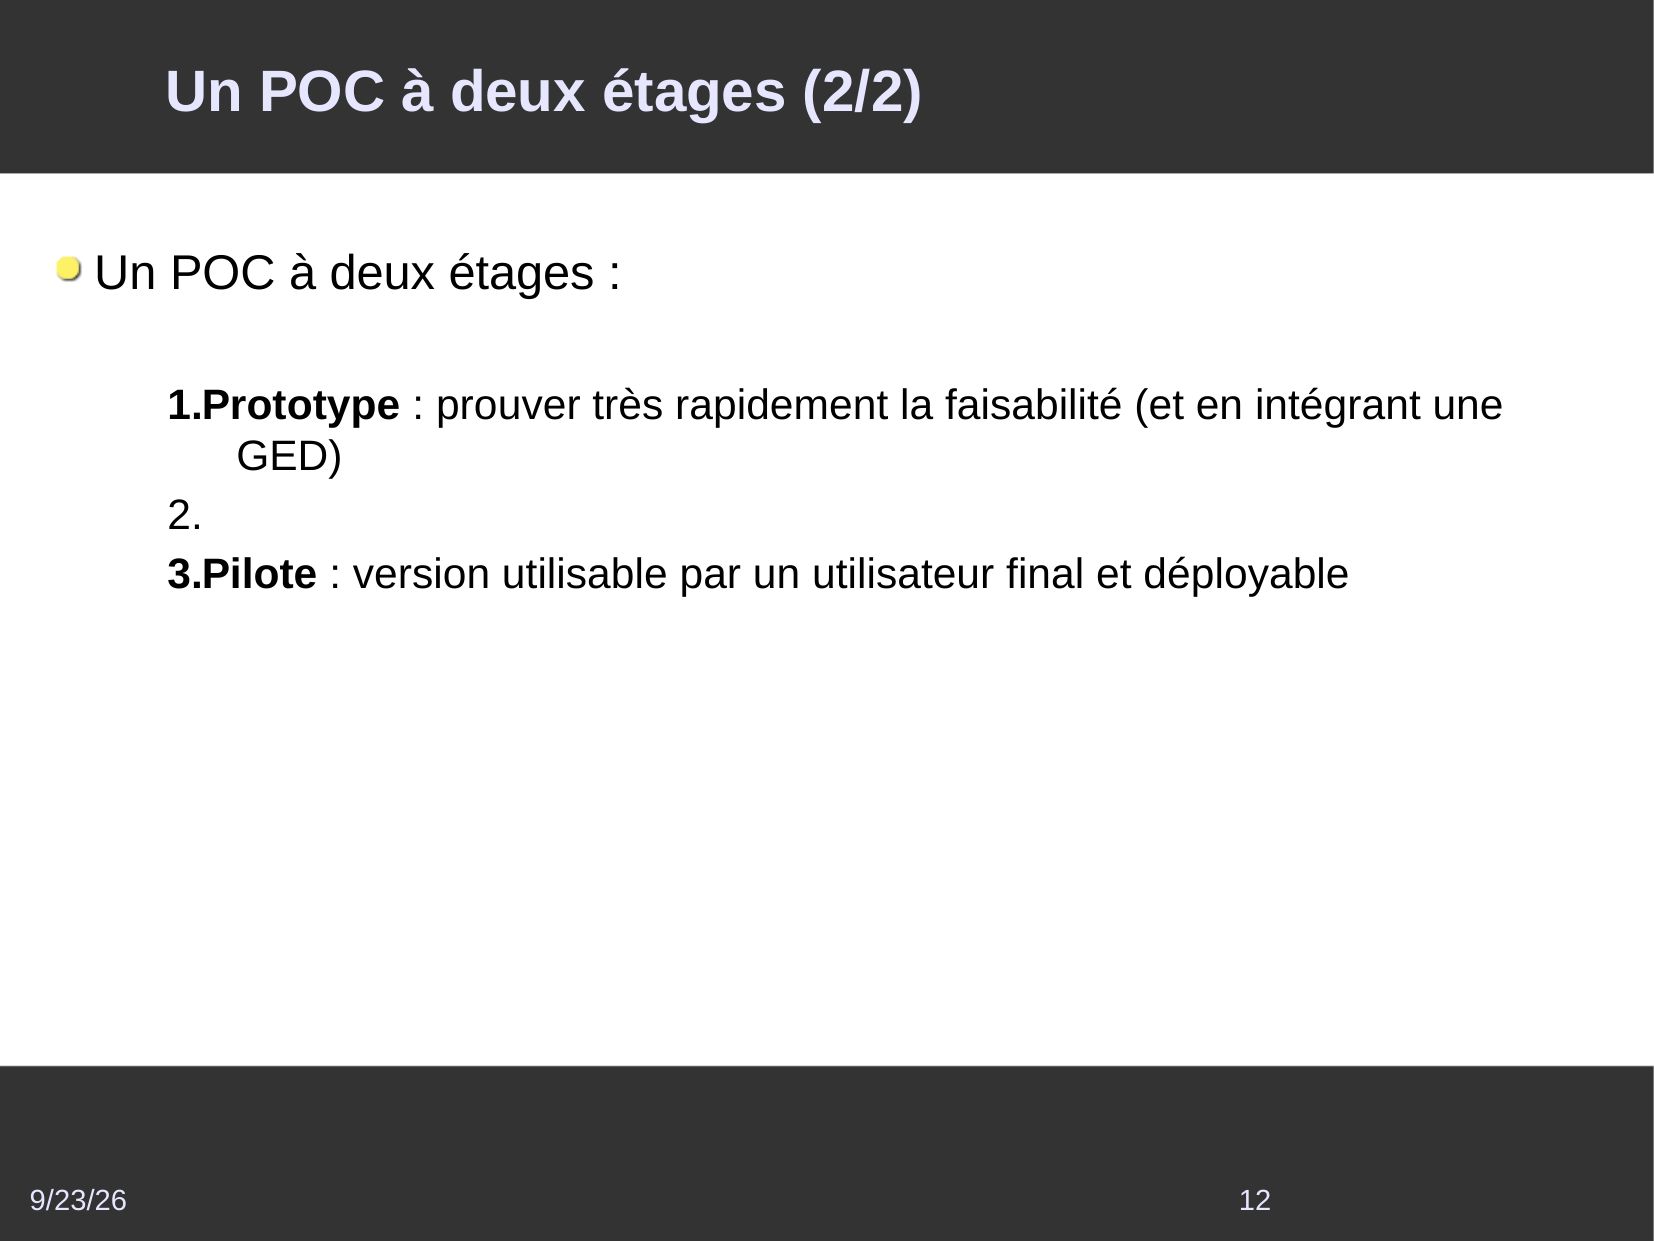

# Un POC à deux étages (2/2)
Un POC à deux étages :
Prototype : prouver très rapidement la faisabilité (et en intégrant une GED)
Pilote : version utilisable par un utilisateur final et déployable